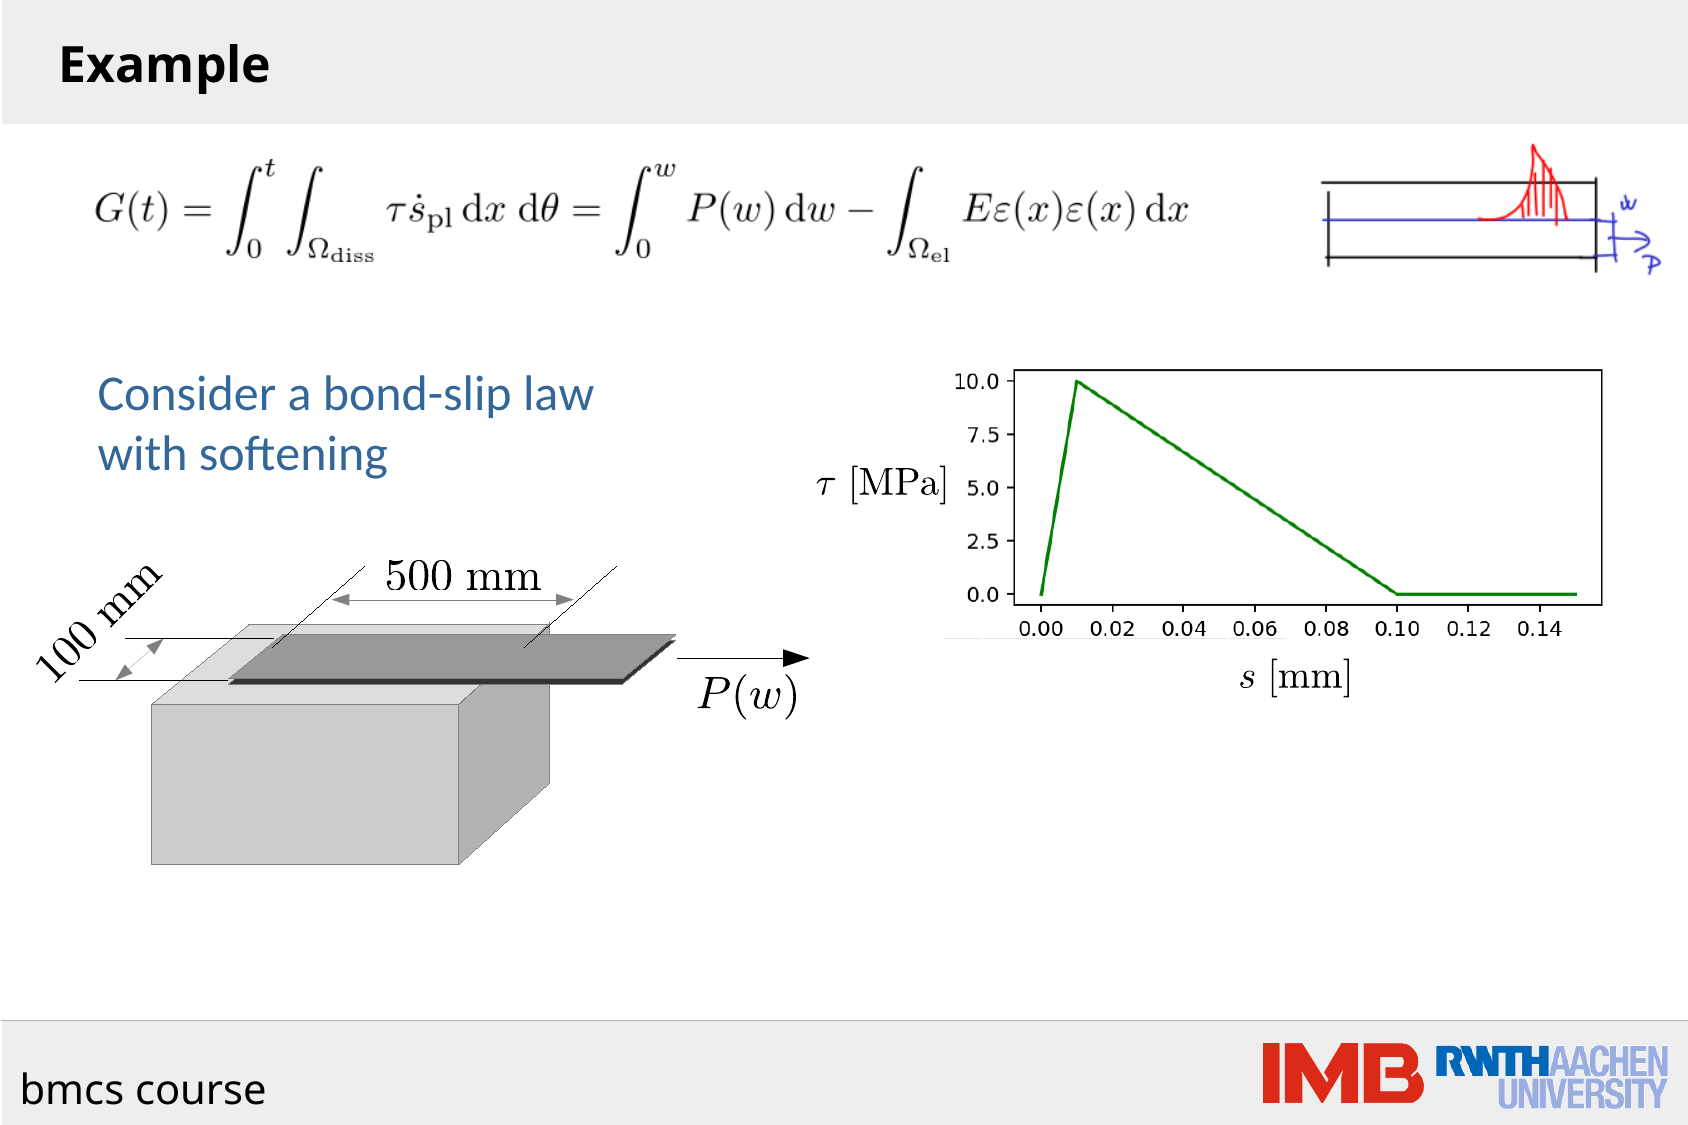

# Example
Consider a bond-slip law
with softening